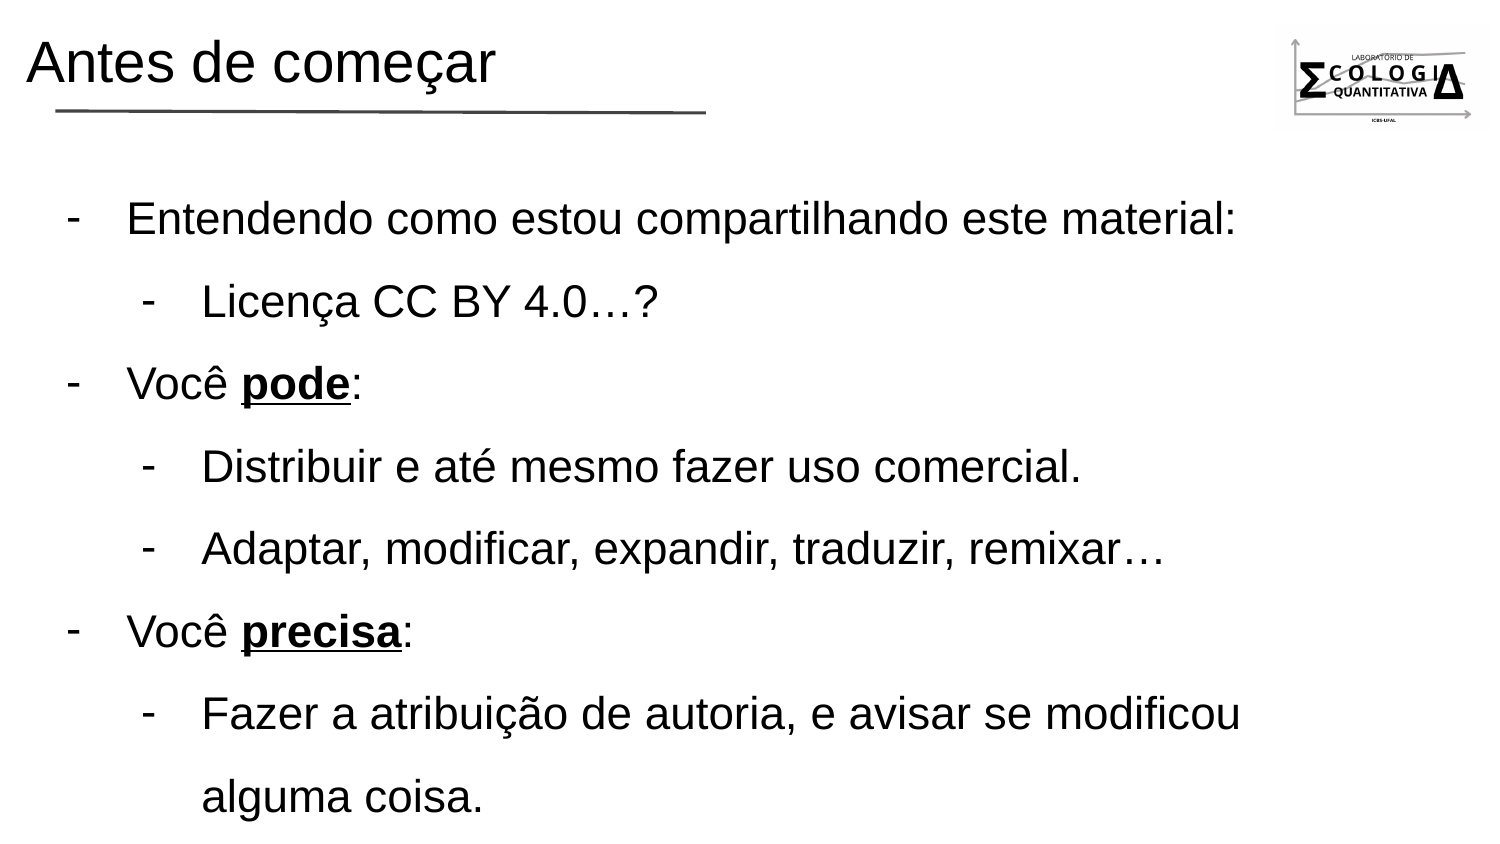

Antes de começar
Entendendo como estou compartilhando este material:
Licença CC BY 4.0…?
Você pode:
Distribuir e até mesmo fazer uso comercial.
Adaptar, modificar, expandir, traduzir, remixar…
Você precisa:
Fazer a atribuição de autoria, e avisar se modificou alguma coisa.